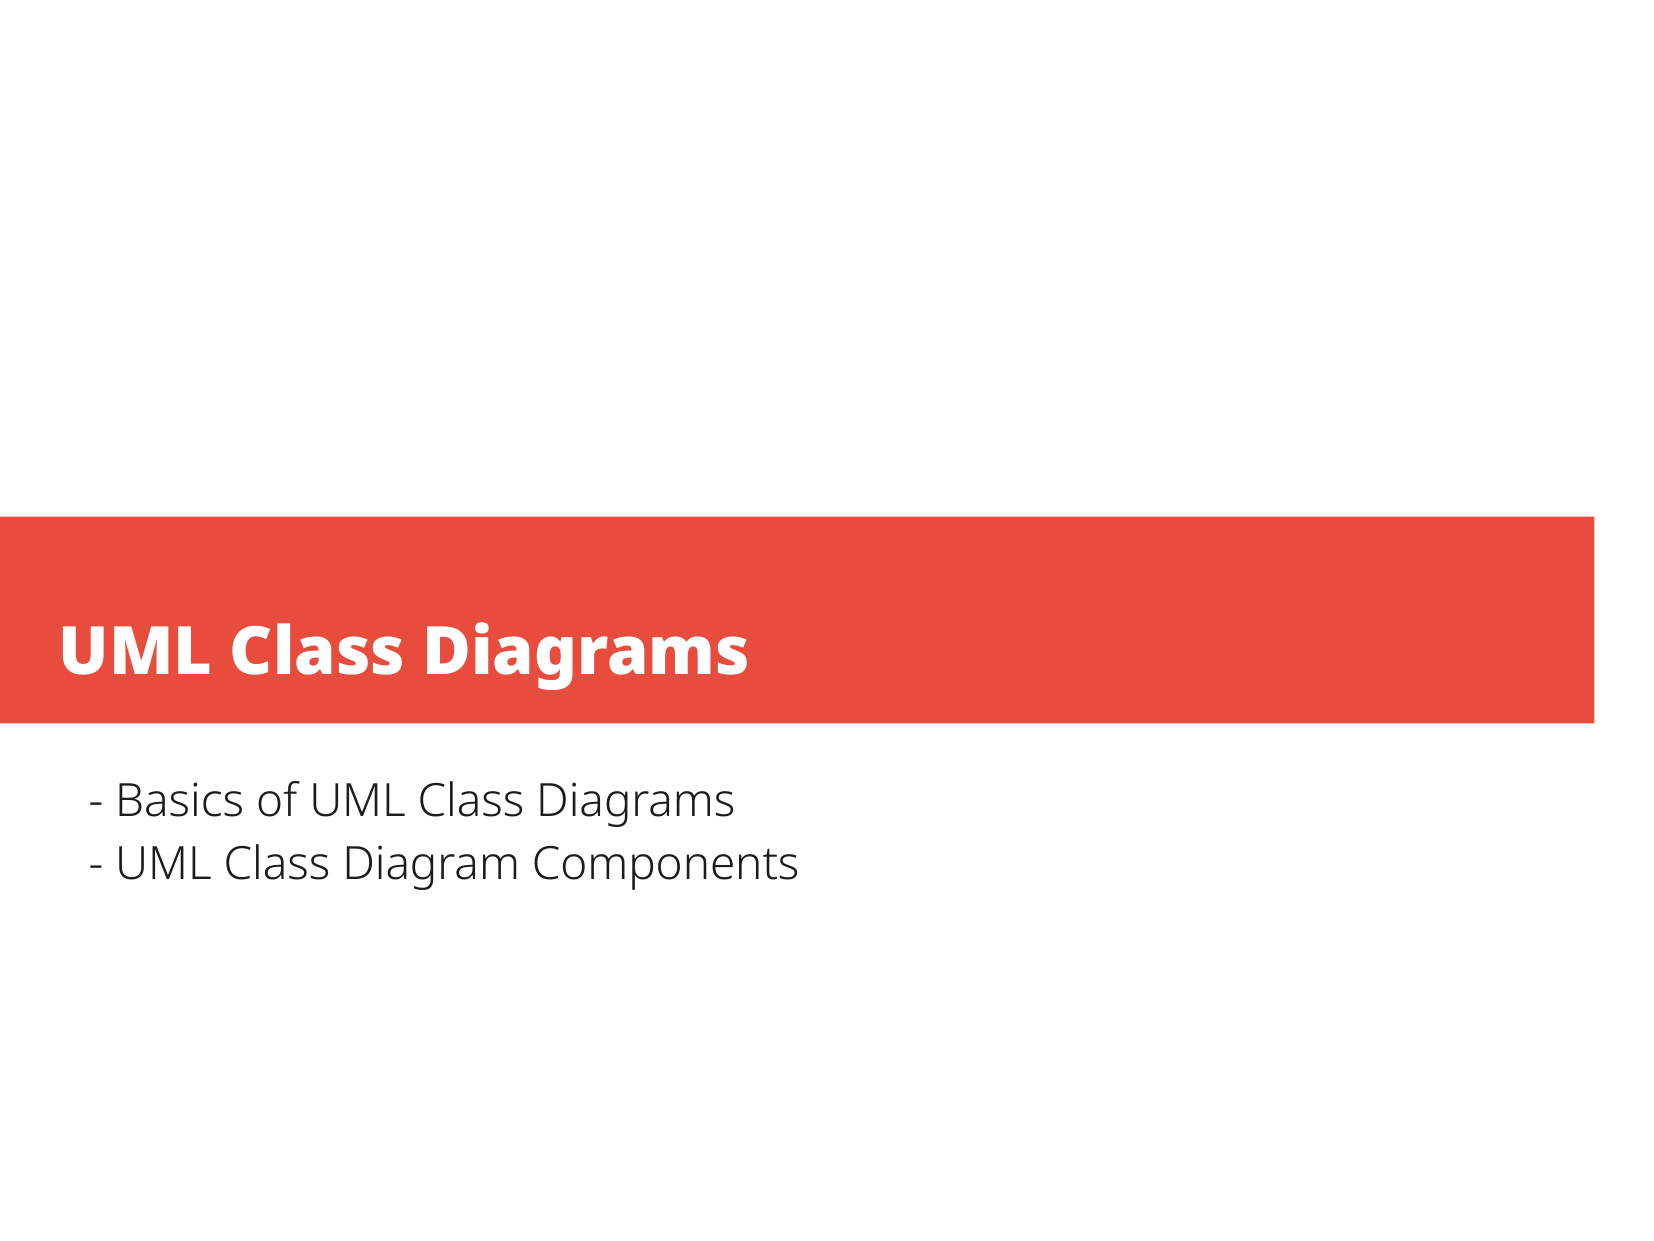

# UML Class Diagrams
- Basics of UML Class Diagrams
- UML Class Diagram Components